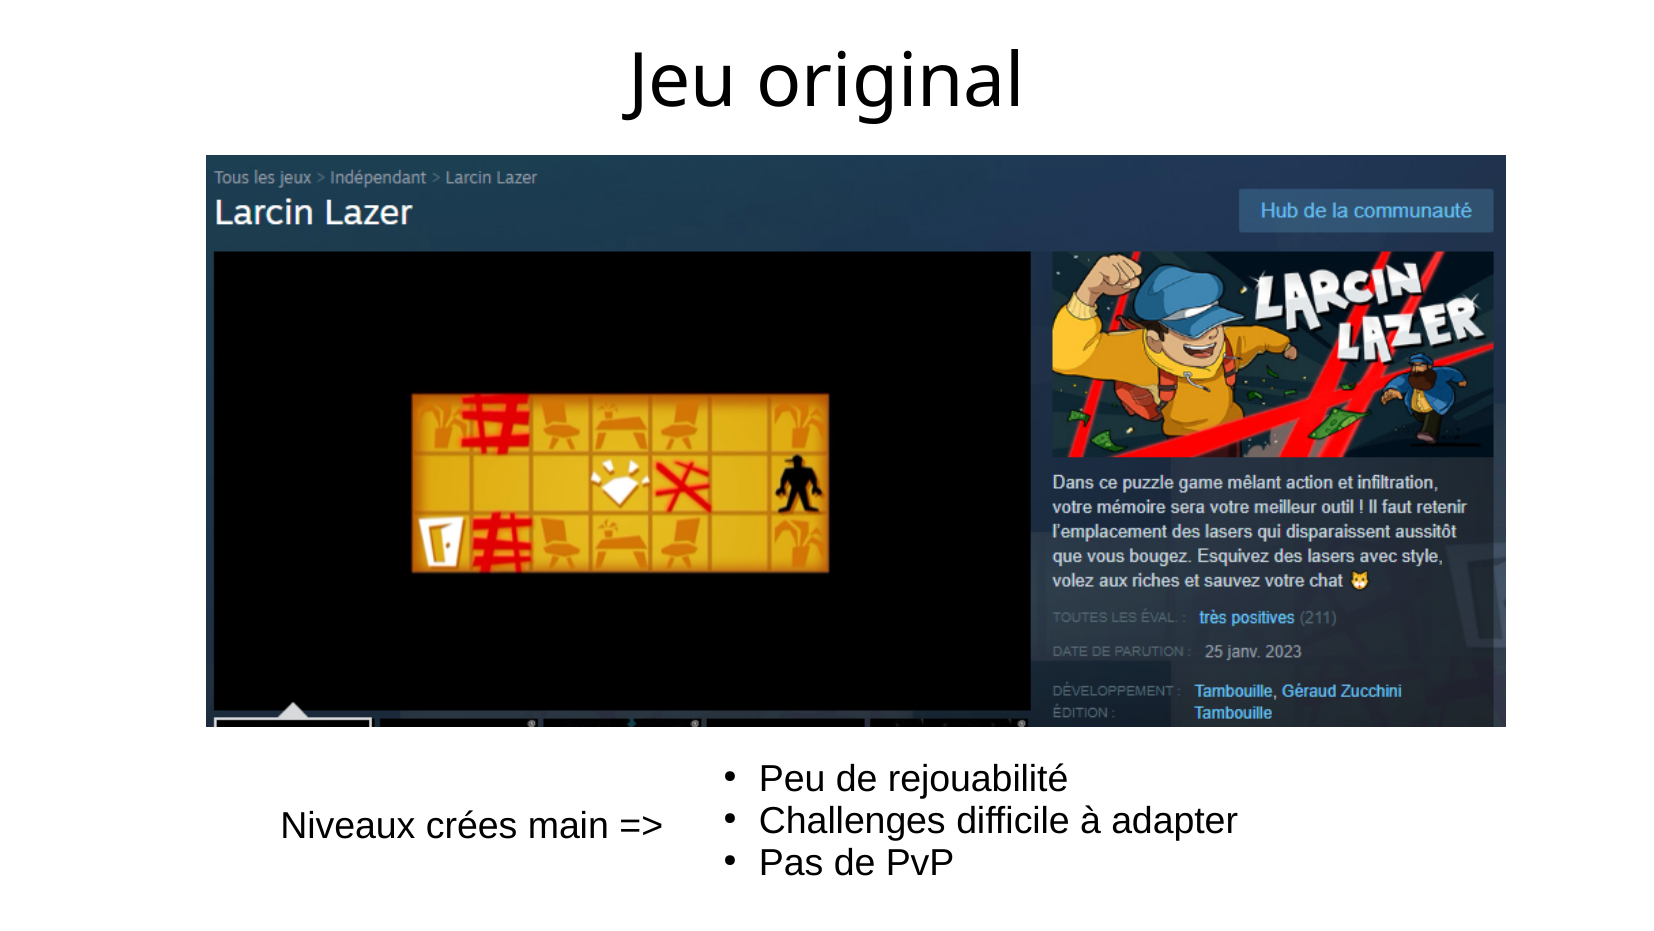

# Jeu original
Peu de rejouabilité
Challenges difficile à adapter
Pas de PvP
Niveaux crées main =>